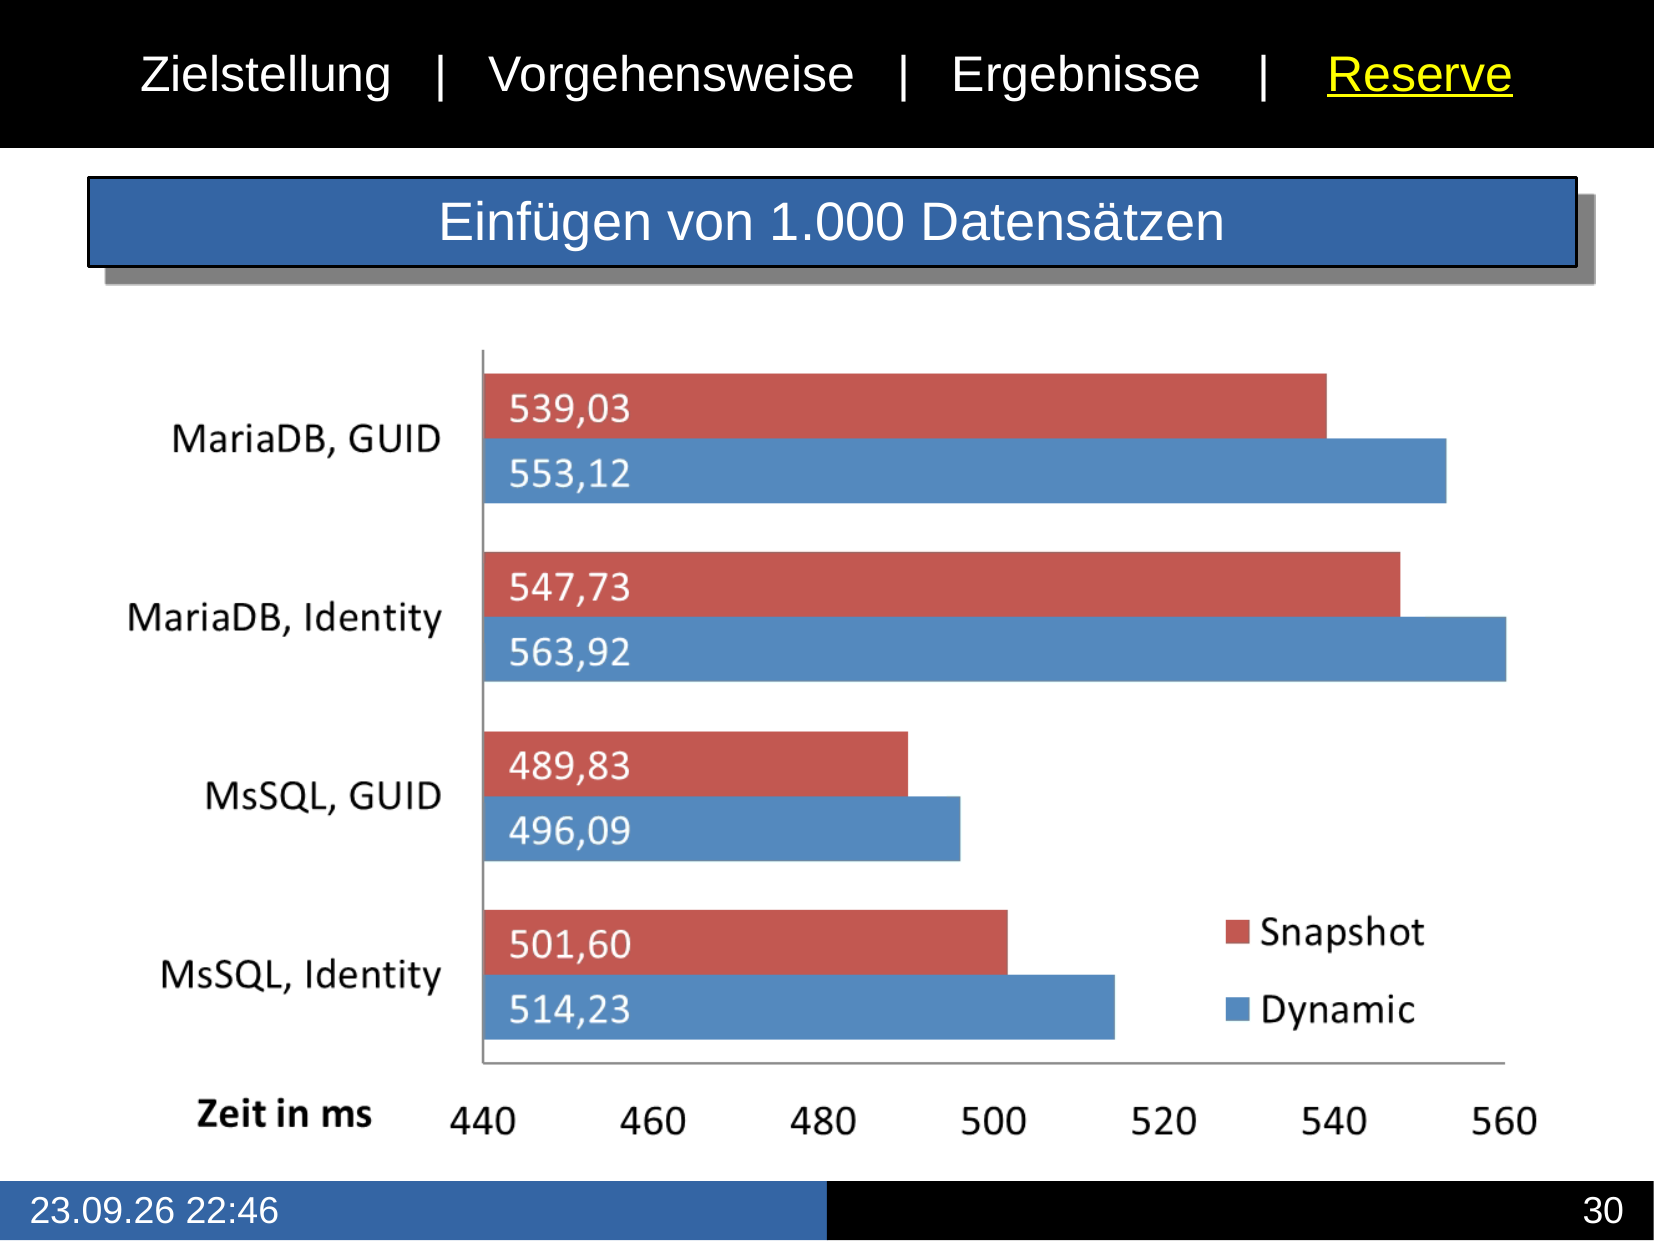

Zielstellung | Vorgehensweise | Ergebnisse | Reserve
Einfügen von 1.000 Datensätzen
#
30